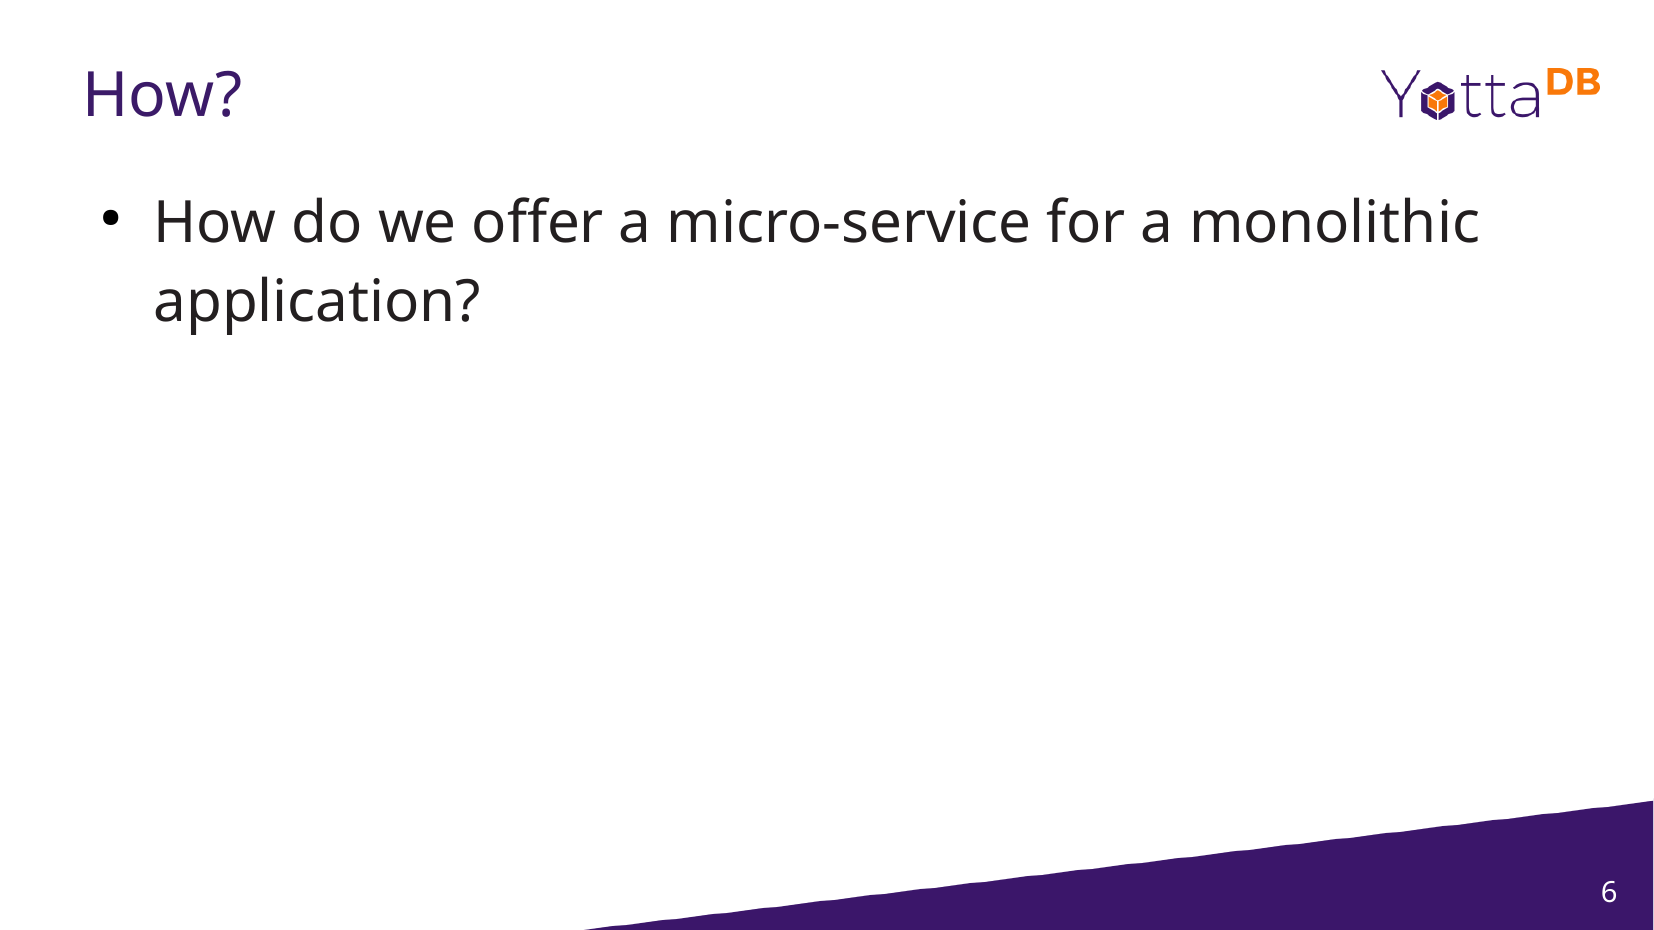

# How?
How do we offer a micro-service for a monolithic application?
6